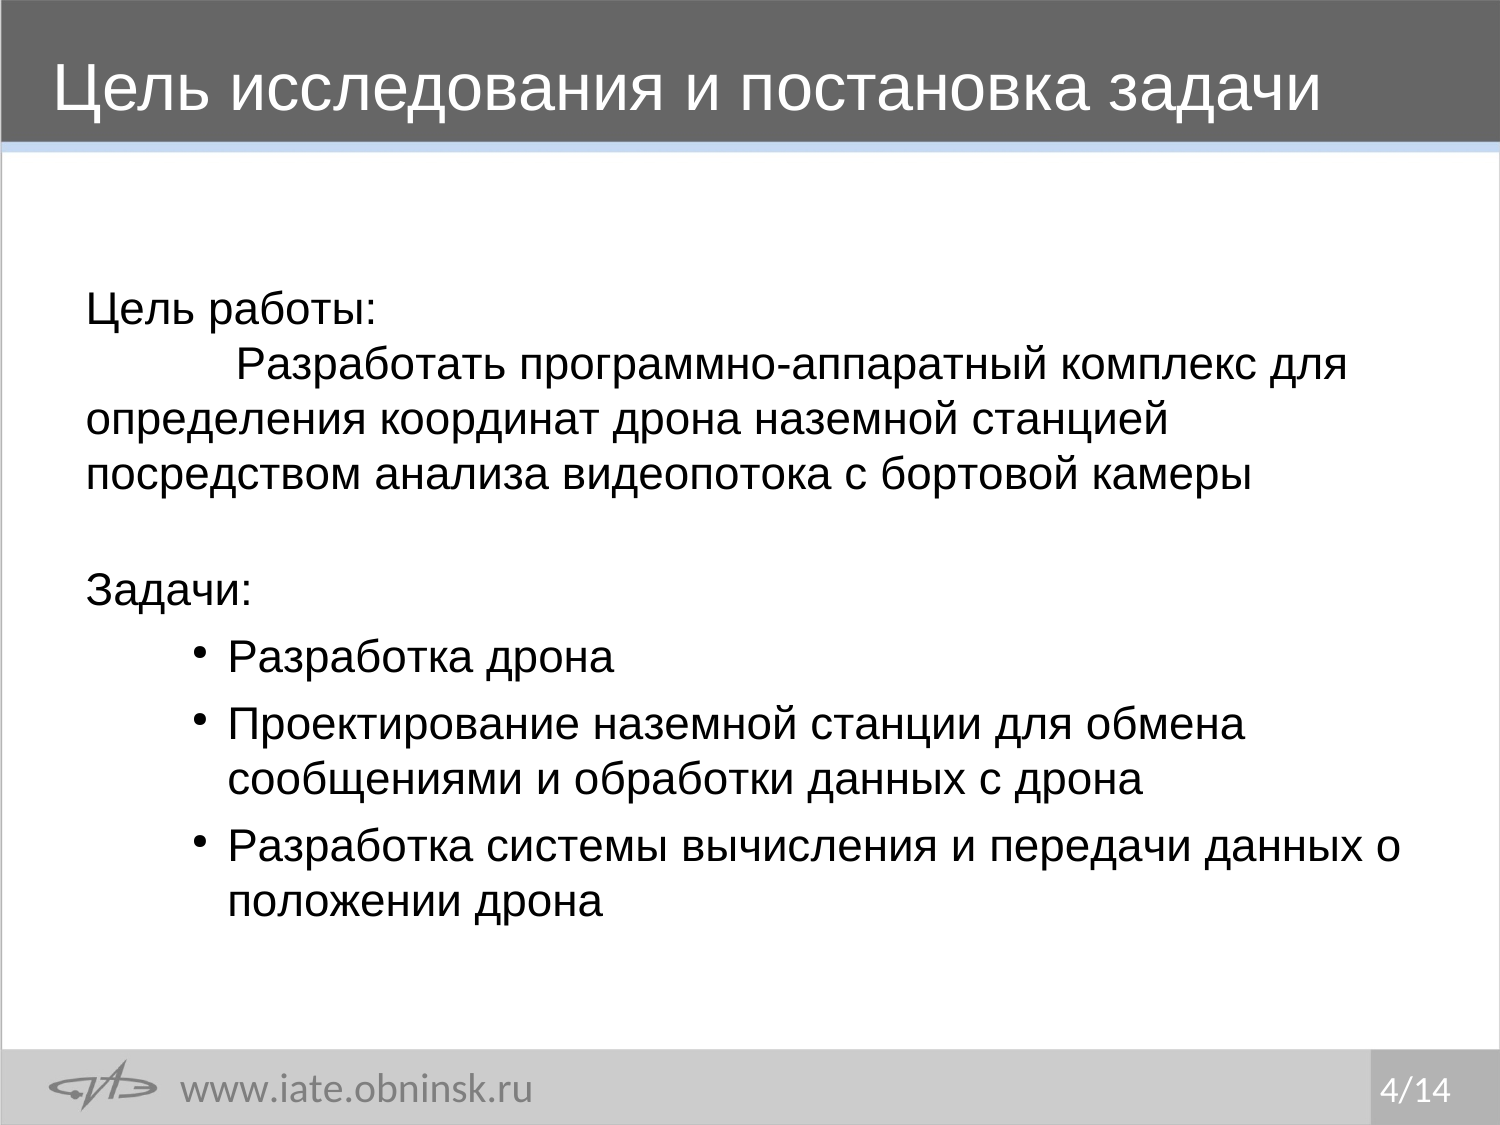

# Цель исследования и постановка задачи
Цель работы:
	Разработать программно-аппаратный комплекс для определения координат дрона наземной станцией посредством анализа видеопотока с бортовой камеры
Задачи:
Разработка дрона
Проектирование наземной станции для обмена сообщениями и обработки данных с дрона
Разработка системы вычисления и передачи данных о положении дрона
4/14